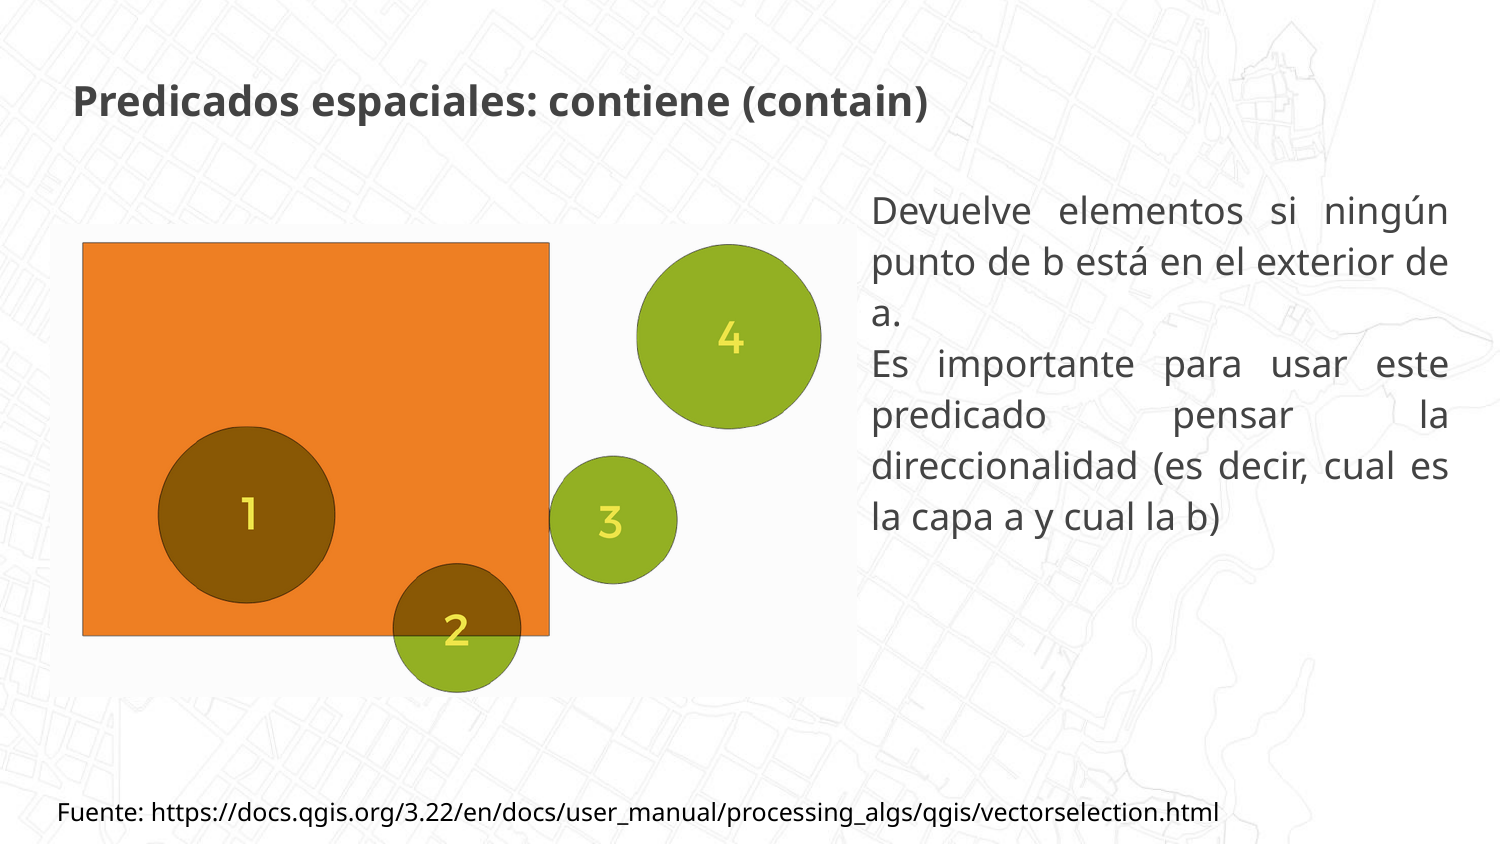

Predicados espaciales: contiene (contain)
Devuelve elementos si ningún punto de b está en el exterior de a.
Es importante para usar este predicado pensar la direccionalidad (es decir, cual es la capa a y cual la b)
Fuente: https://docs.qgis.org/3.22/en/docs/user_manual/processing_algs/qgis/vectorselection.html